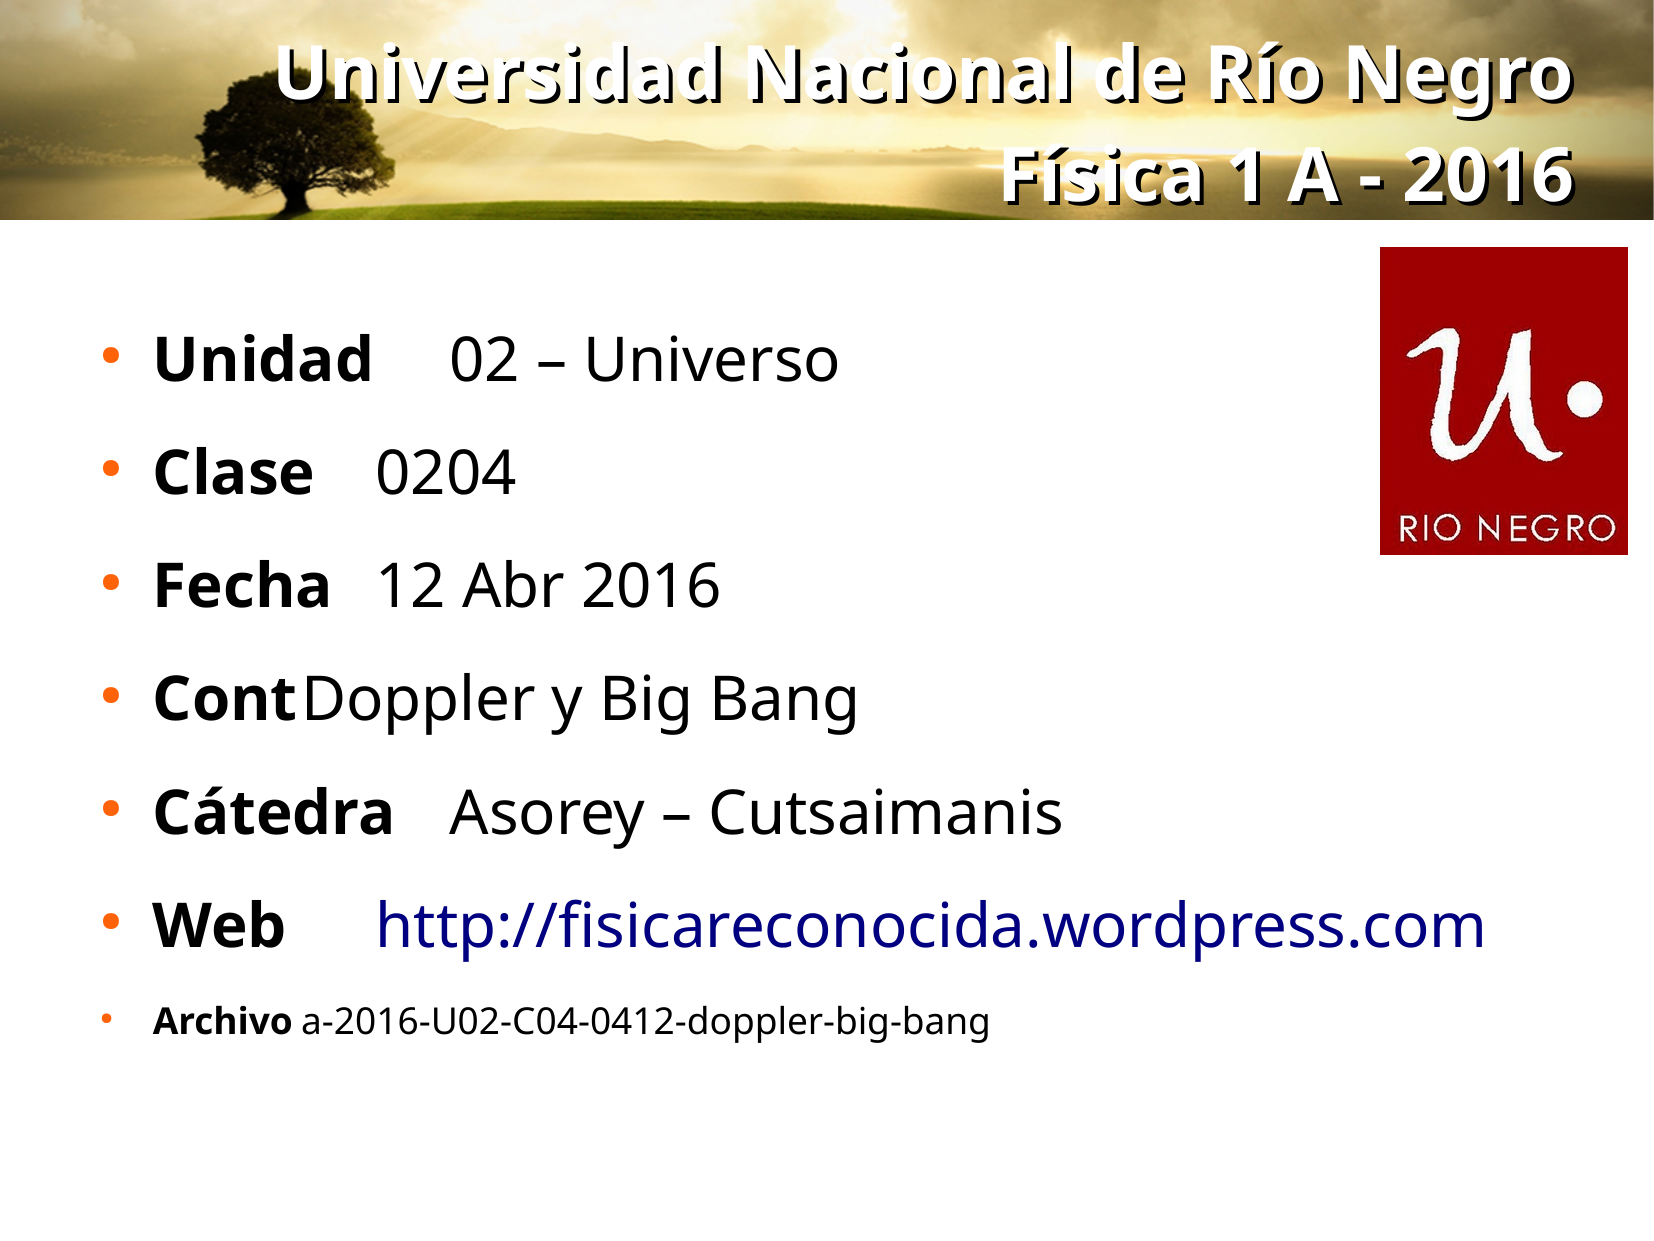

# Universidad Nacional de Río Negro Física 1 A - 2016
Unidad 		02 – Universo
Clase			0204
Fecha		12 Abr 2016
Cont			Doppler y Big Bang
Cátedra		Asorey – Cutsaimanis
Web 			http://fisicareconocida.wordpress.com
Archivo			a-2016-U02-C04-0412-doppler-big-bang